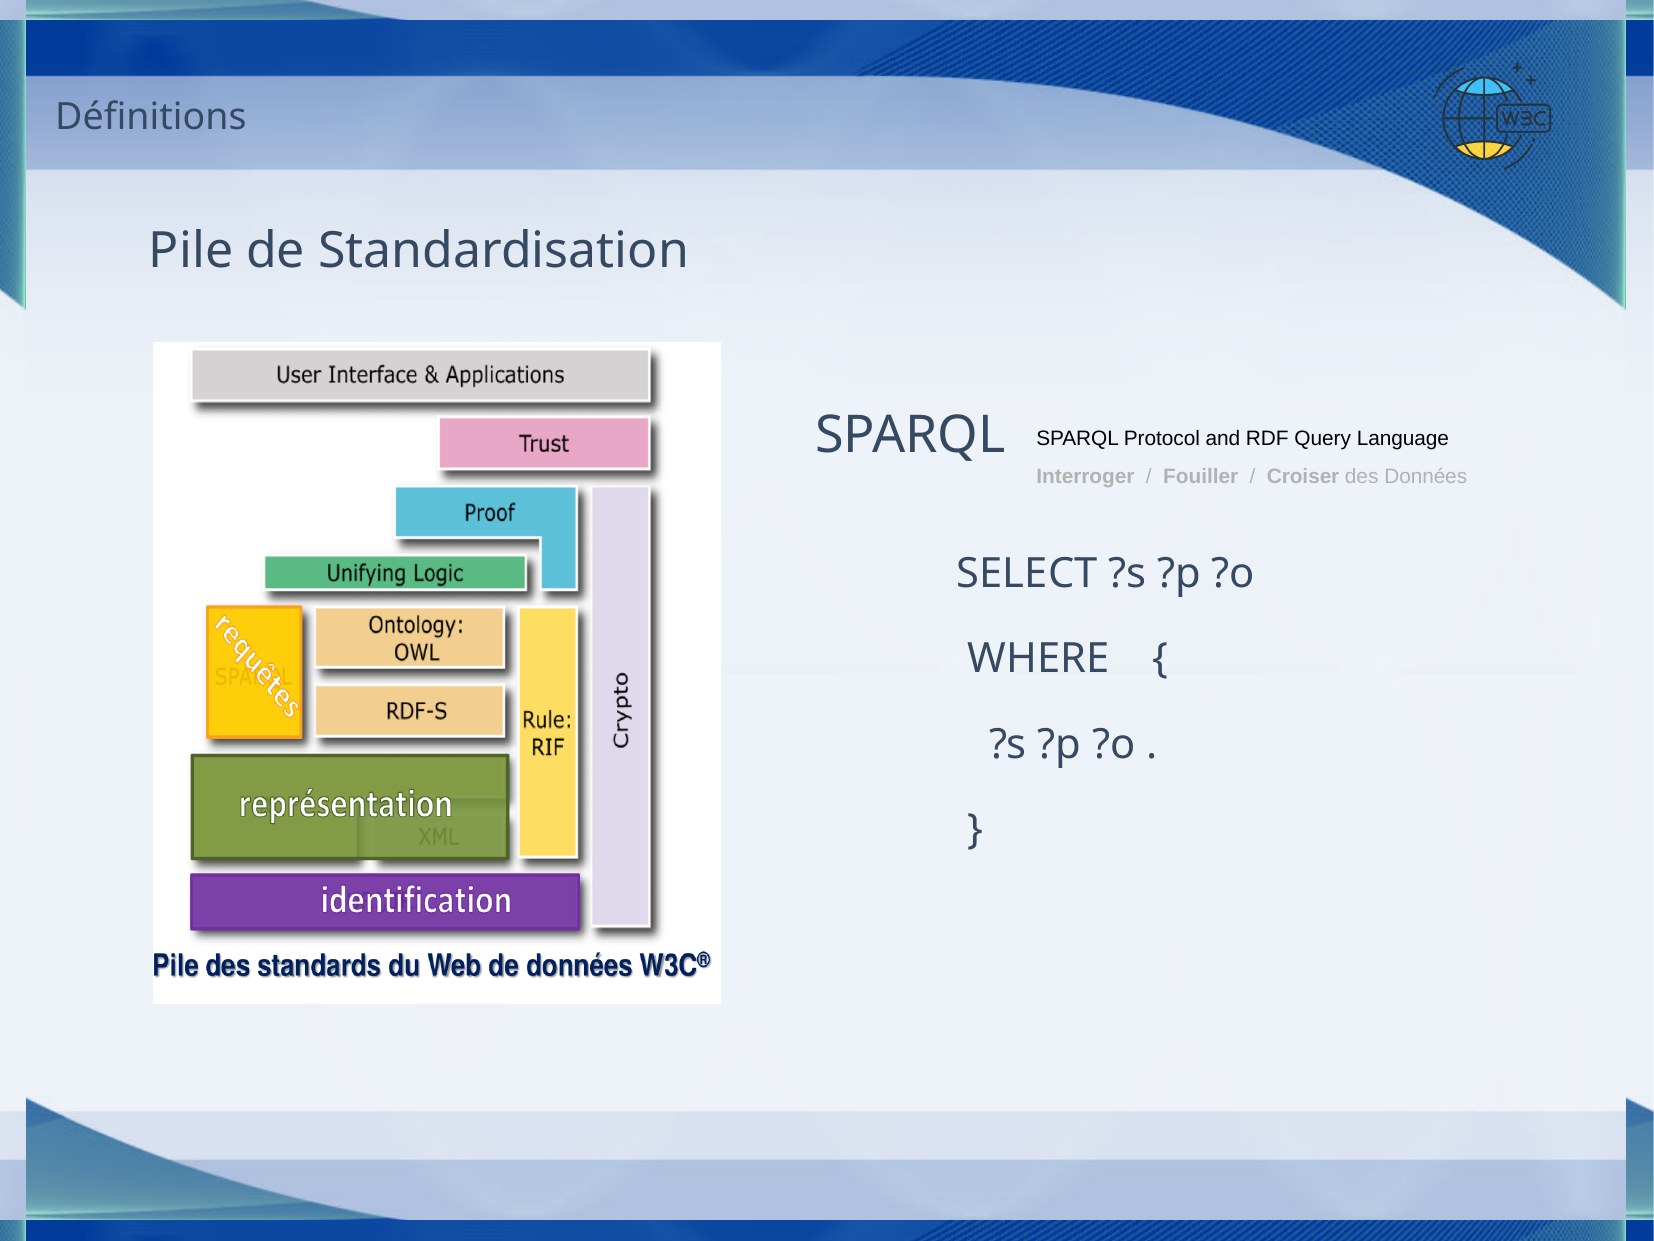

Définitions
# Pile de Standardisation
SPARQL
SPARQL Protocol and RDF Query Language
Interroger / Fouiller / Croiser des Données
SELECT ?s ?p ?o
 WHERE {
 ?s ?p ?o .
 }